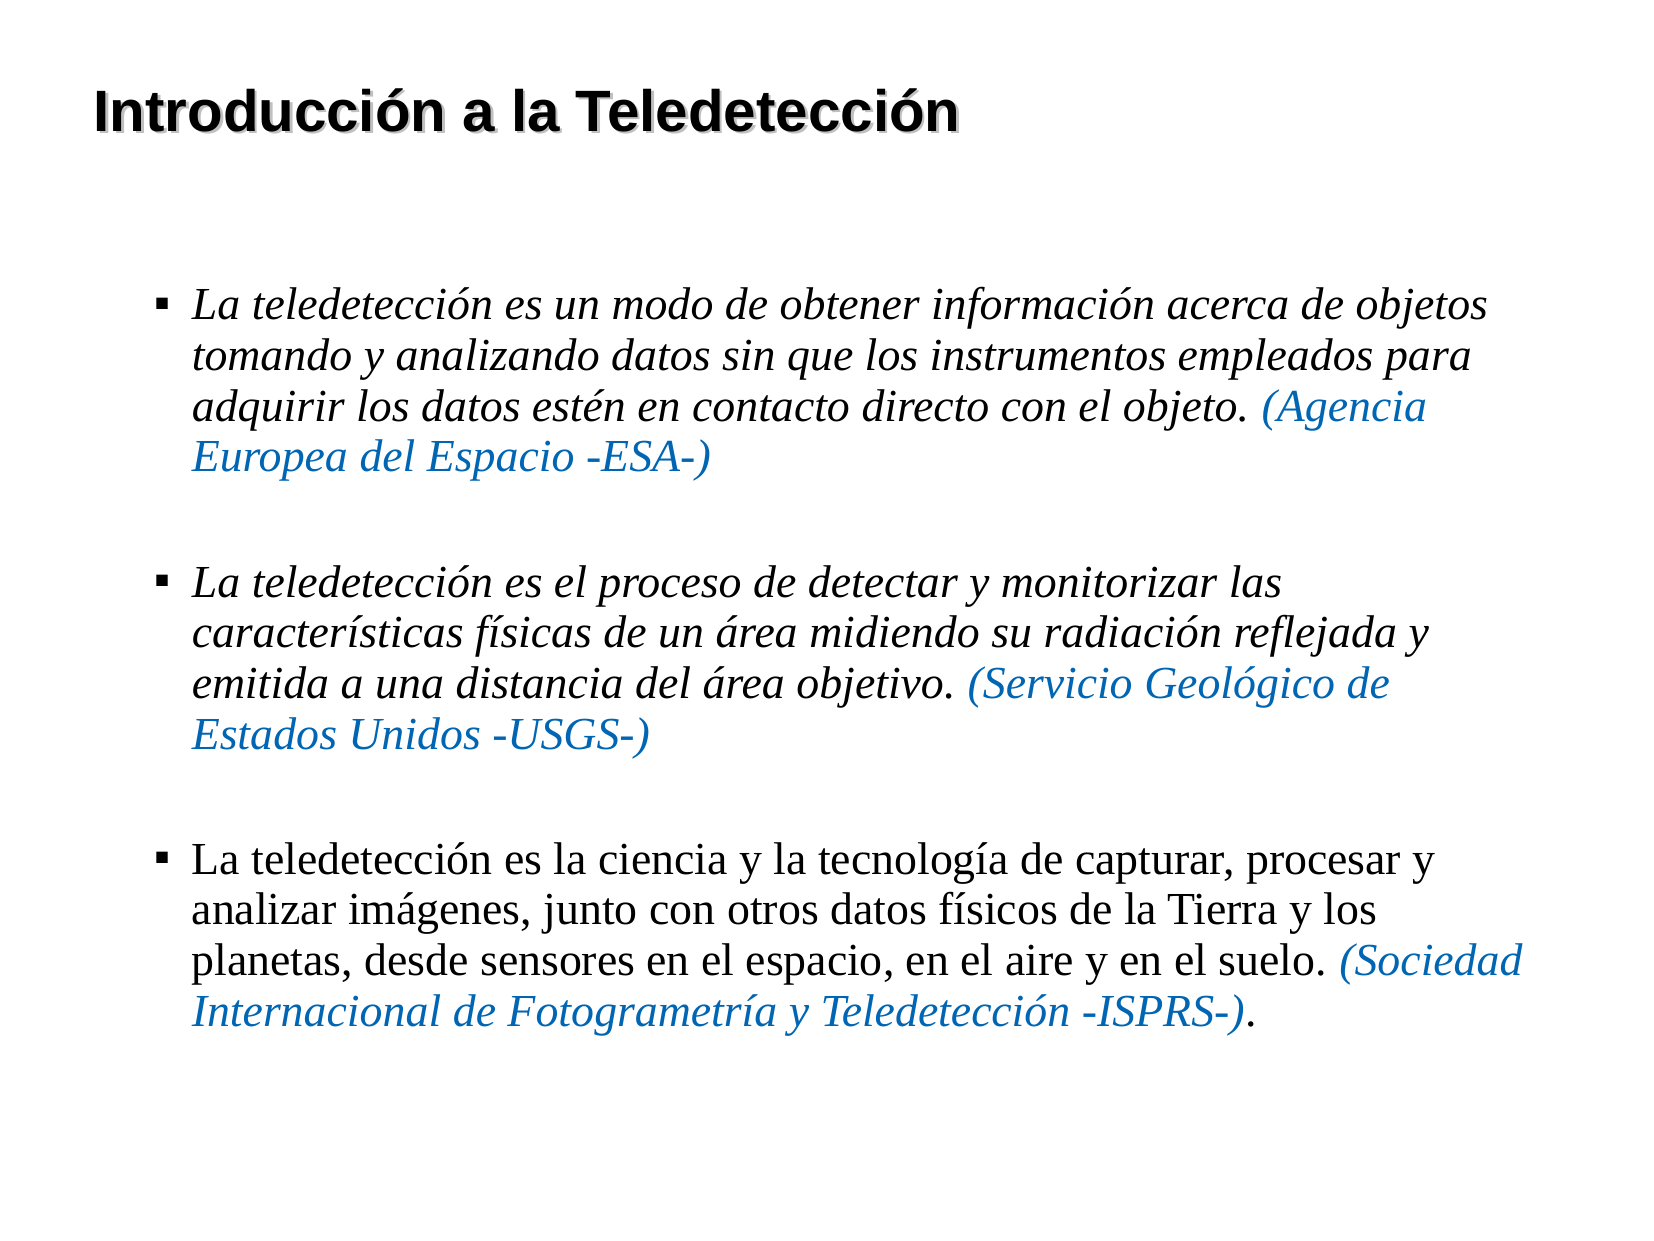

Introducción a la Teledetección
La teledetección es un modo de obtener información acerca de objetos tomando y analizando datos sin que los instrumentos empleados para adquirir los datos estén en contacto directo con el objeto. (Agencia Europea del Espacio -ESA-)
La teledetección es el proceso de detectar y monitorizar las características físicas de un área midiendo su radiación reflejada y emitida a una distancia del área objetivo. (Servicio Geológico de Estados Unidos -USGS-)
La teledetección es la ciencia y la tecnología de capturar, procesar y analizar imágenes, junto con otros datos físicos de la Tierra y los planetas, desde sensores en el espacio, en el aire y en el suelo. (Sociedad Internacional de Fotogrametría y Teledetección -ISPRS-).